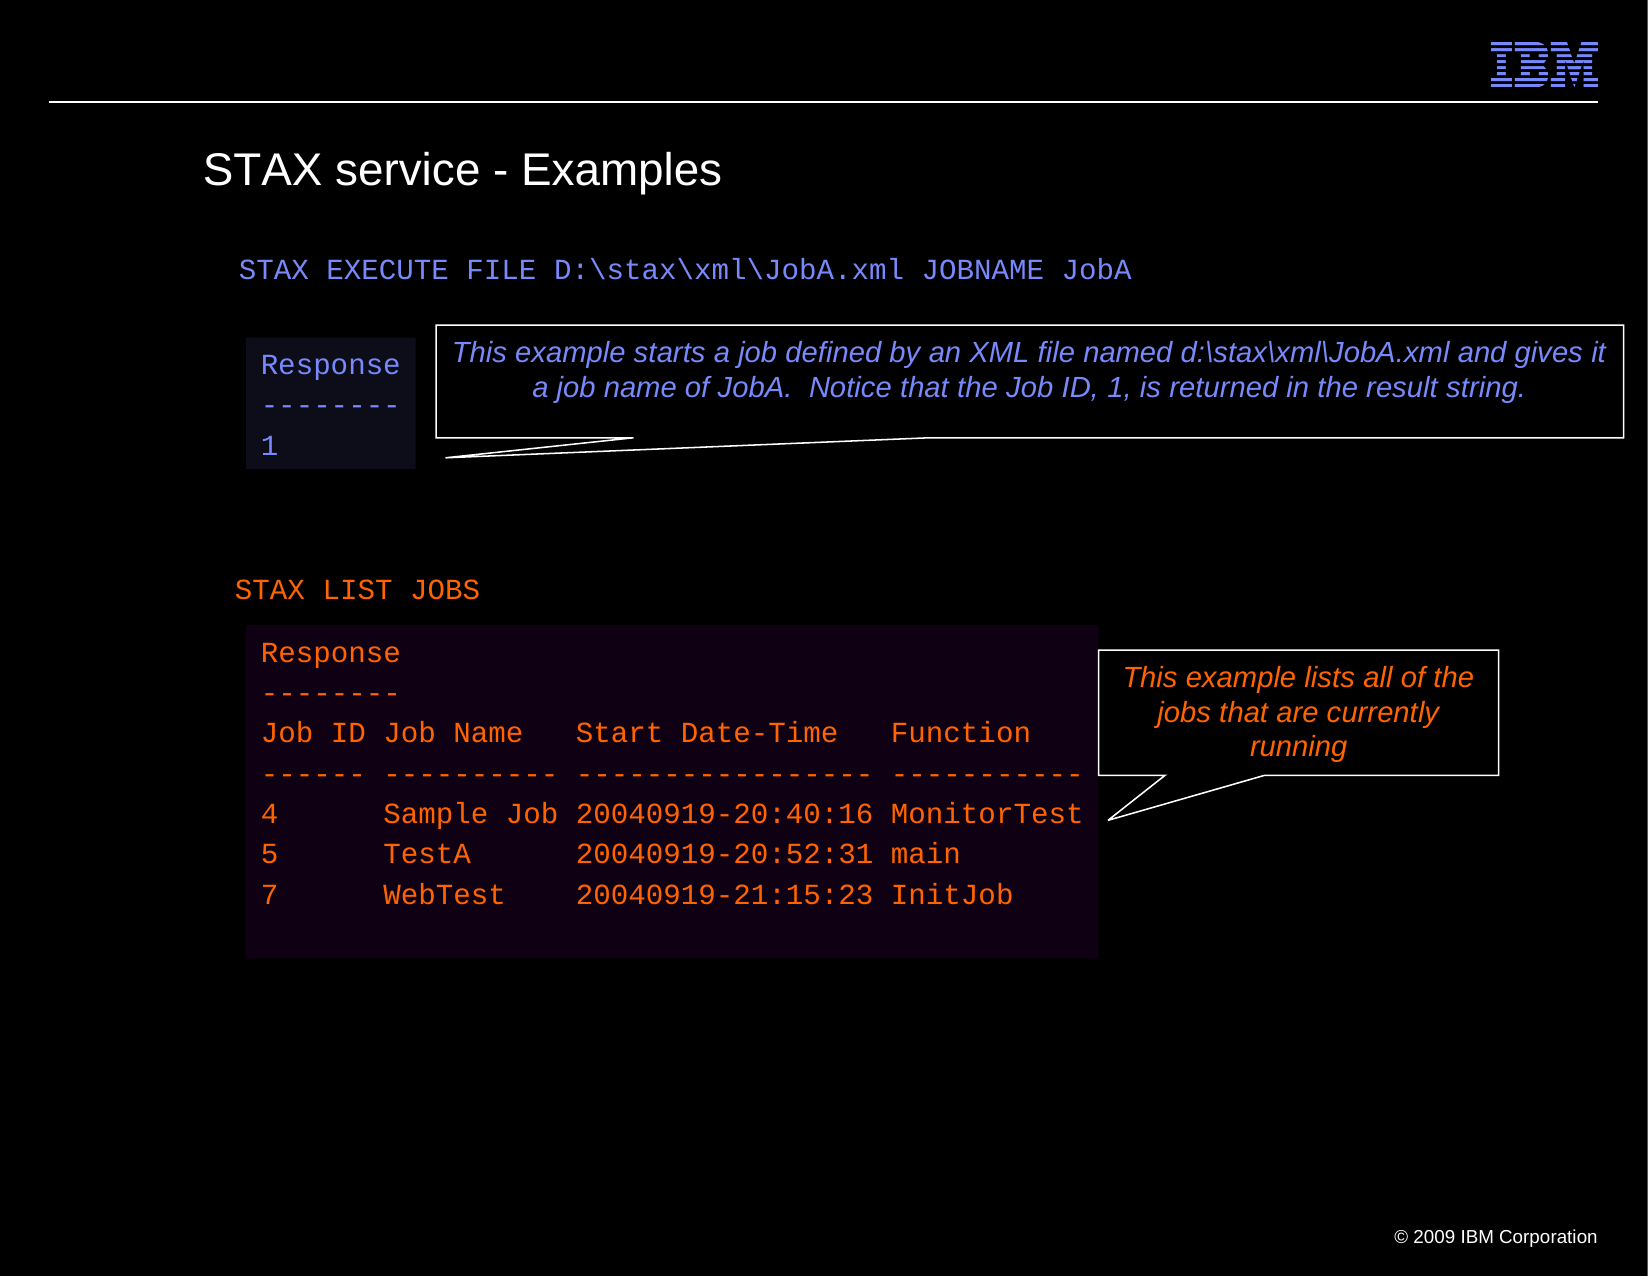

# STAX service - Examples
STAX EXECUTE FILE D:\stax\xml\JobA.xml JOBNAME JobA
This example starts a job defined by an XML file named d:\stax\xml\JobA.xml and gives it a job name of JobA. Notice that the Job ID, 1, is returned in the result string.
Response
--------
1
STAX LIST JOBS
Response
--------
Job ID Job Name Start Date-Time Function
------ ---------- ----------------- -----------
4 Sample Job 20040919-20:40:16 MonitorTest
5 TestA 20040919-20:52:31 main
7 WebTest 20040919-21:15:23 InitJob
This example lists all of the jobs that are currently running